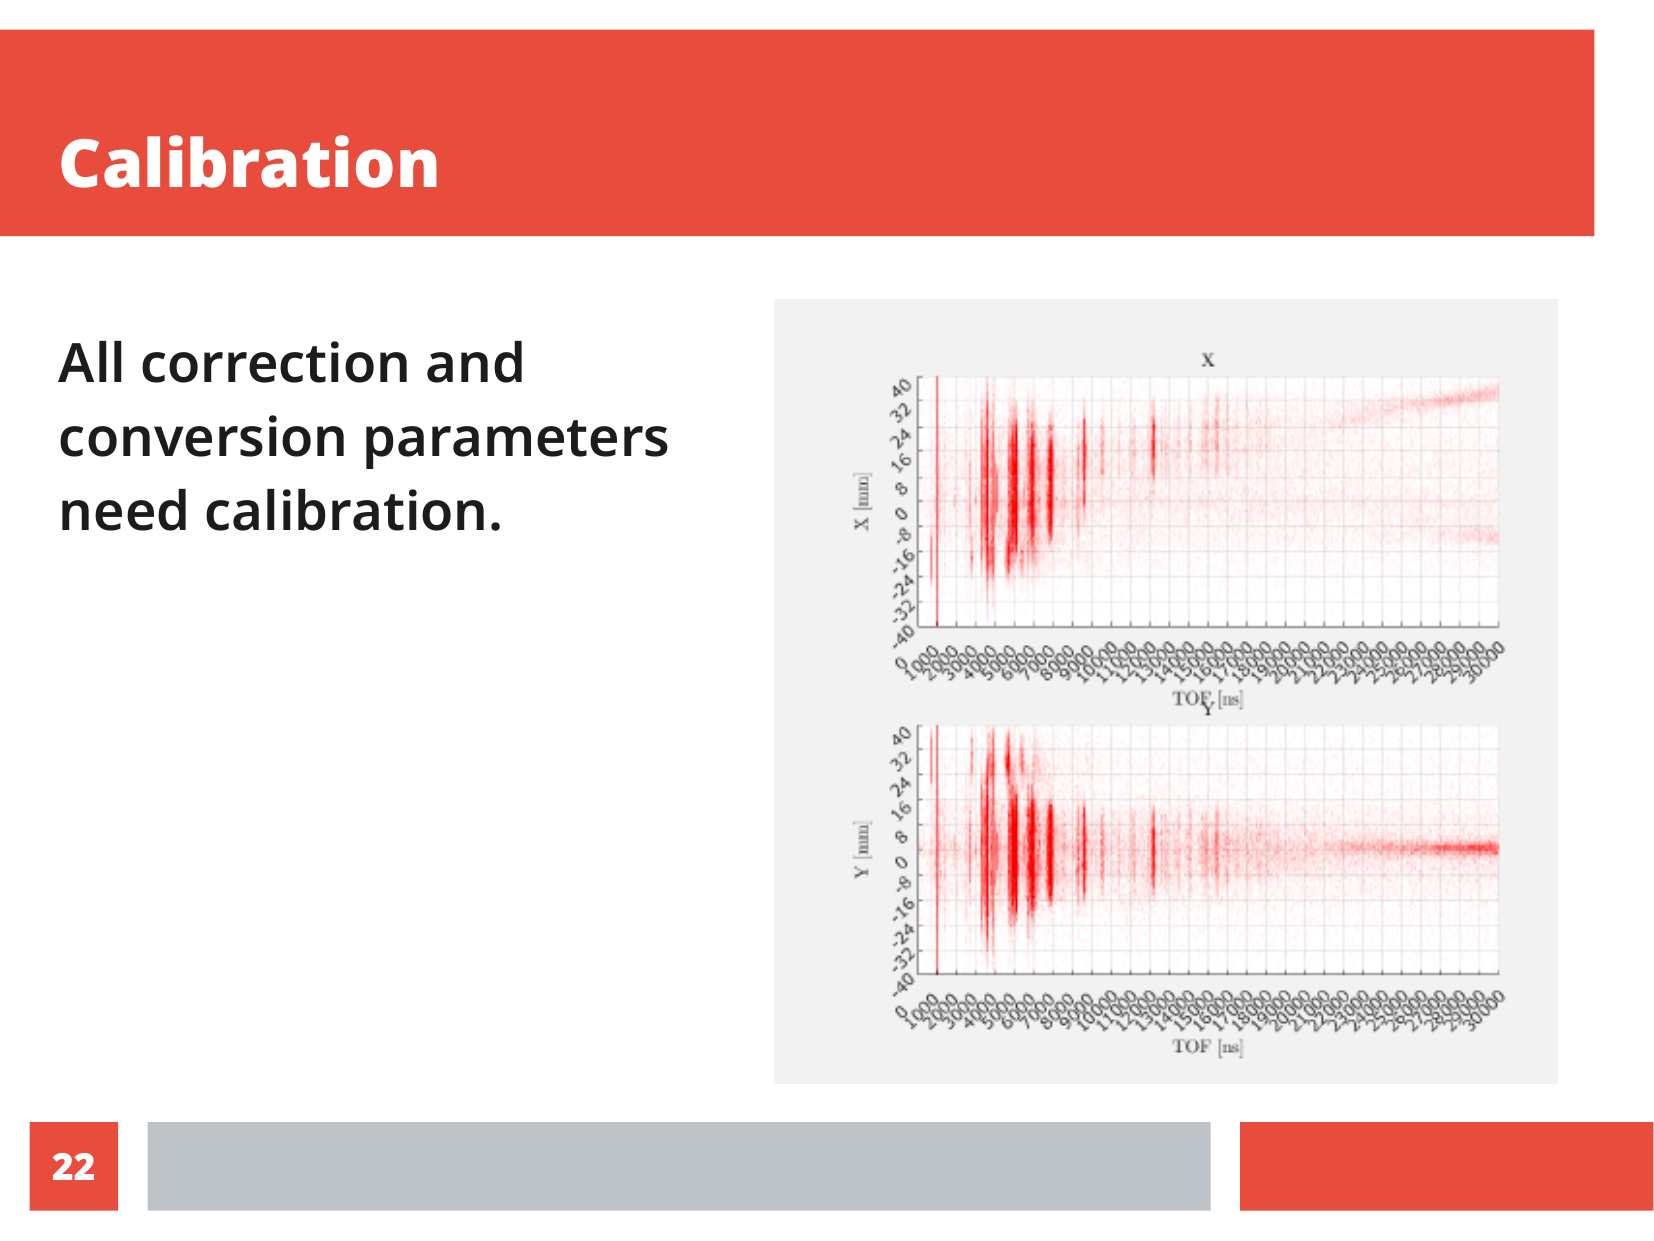

# Calibration
All correction and conversion parameters need calibration.
22